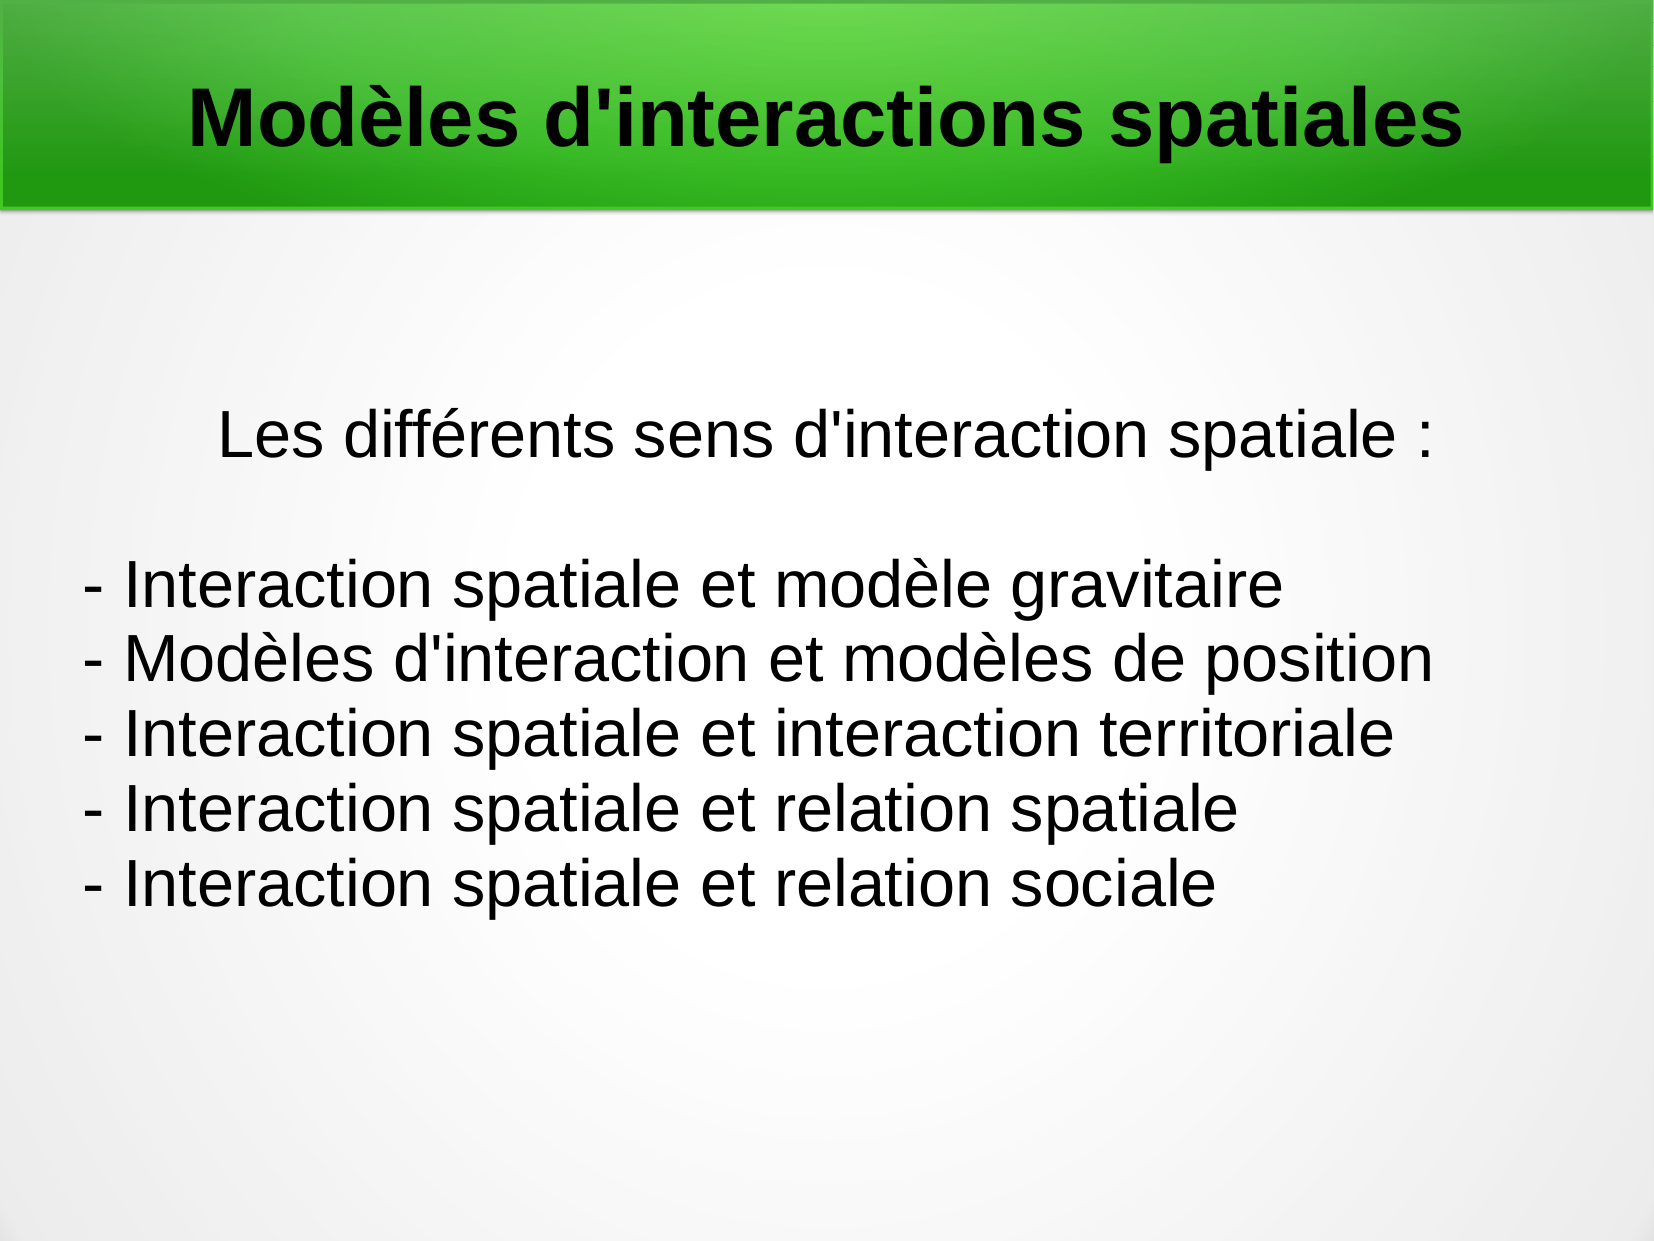

# Modèles d'interactions spatiales
Les différents sens d'interaction spatiale :
- Interaction spatiale et modèle gravitaire
- Modèles d'interaction et modèles de position
- Interaction spatiale et interaction territoriale
- Interaction spatiale et relation spatiale
- Interaction spatiale et relation sociale